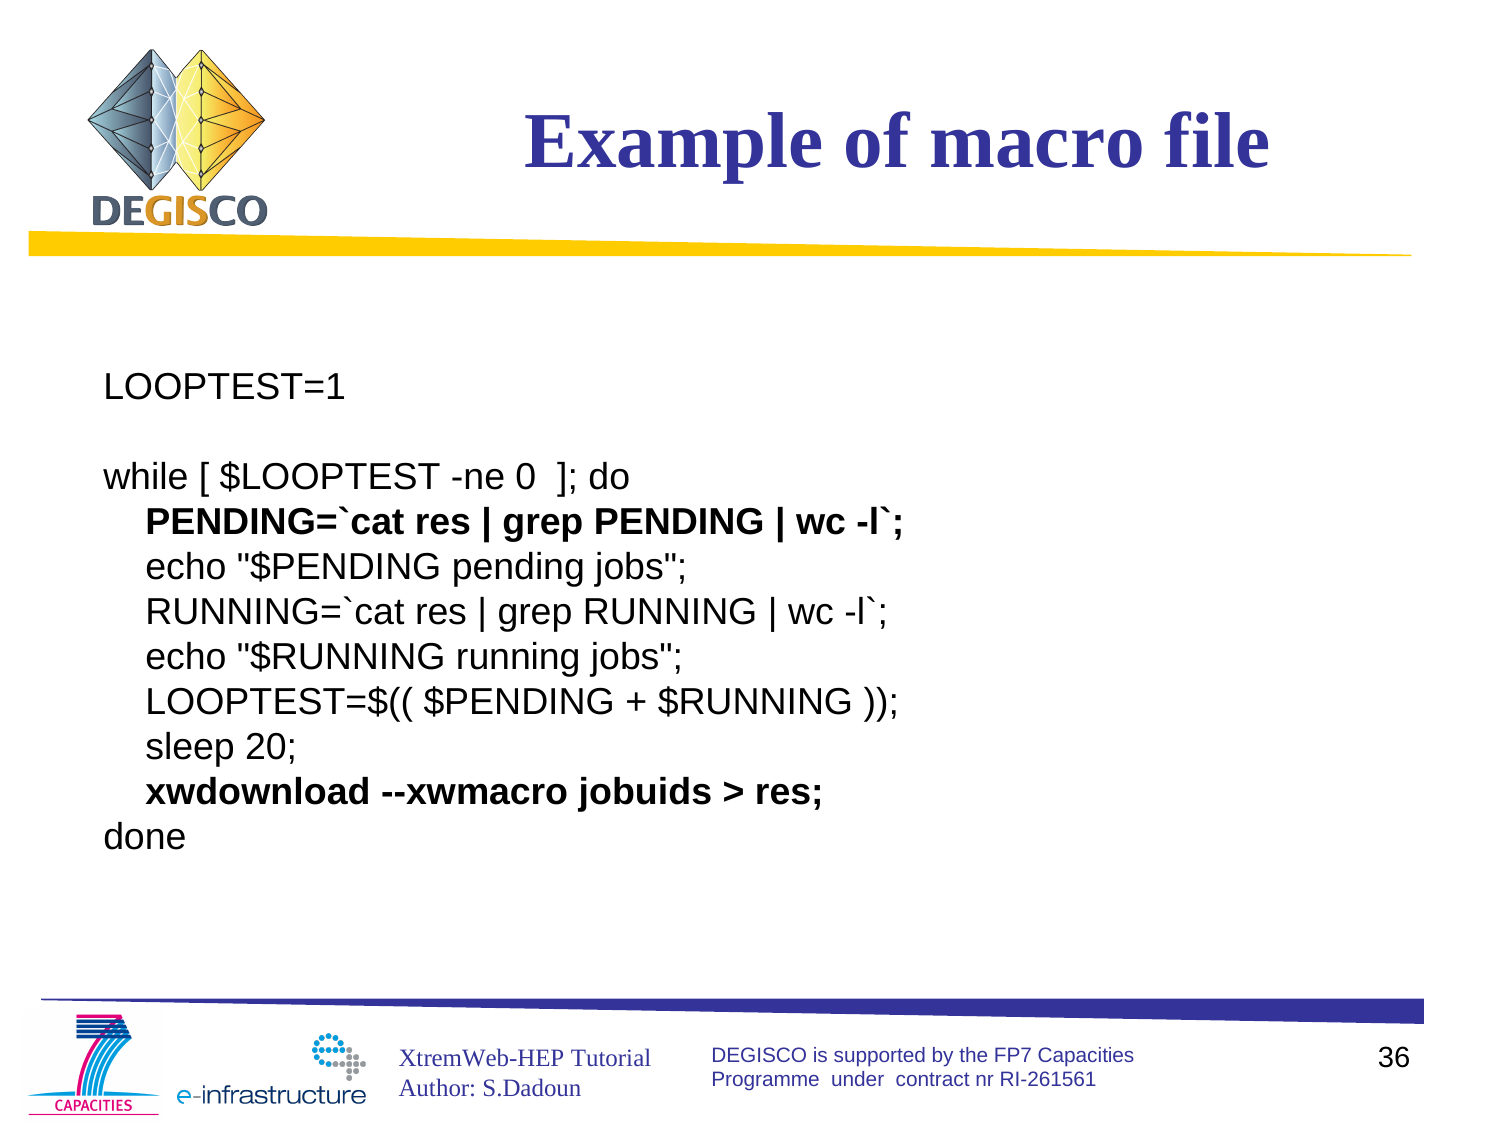

# Example of macro file
LOOPTEST=1
while [ $LOOPTEST -ne 0 ]; do
 PENDING=`cat res | grep PENDING | wc -l`;
 echo "$PENDING pending jobs";
 RUNNING=`cat res | grep RUNNING | wc -l`;
 echo "$RUNNING running jobs";
 LOOPTEST=$(( $PENDING + $RUNNING ));
 sleep 20;
 xwdownload --xwmacro jobuids > res;
done